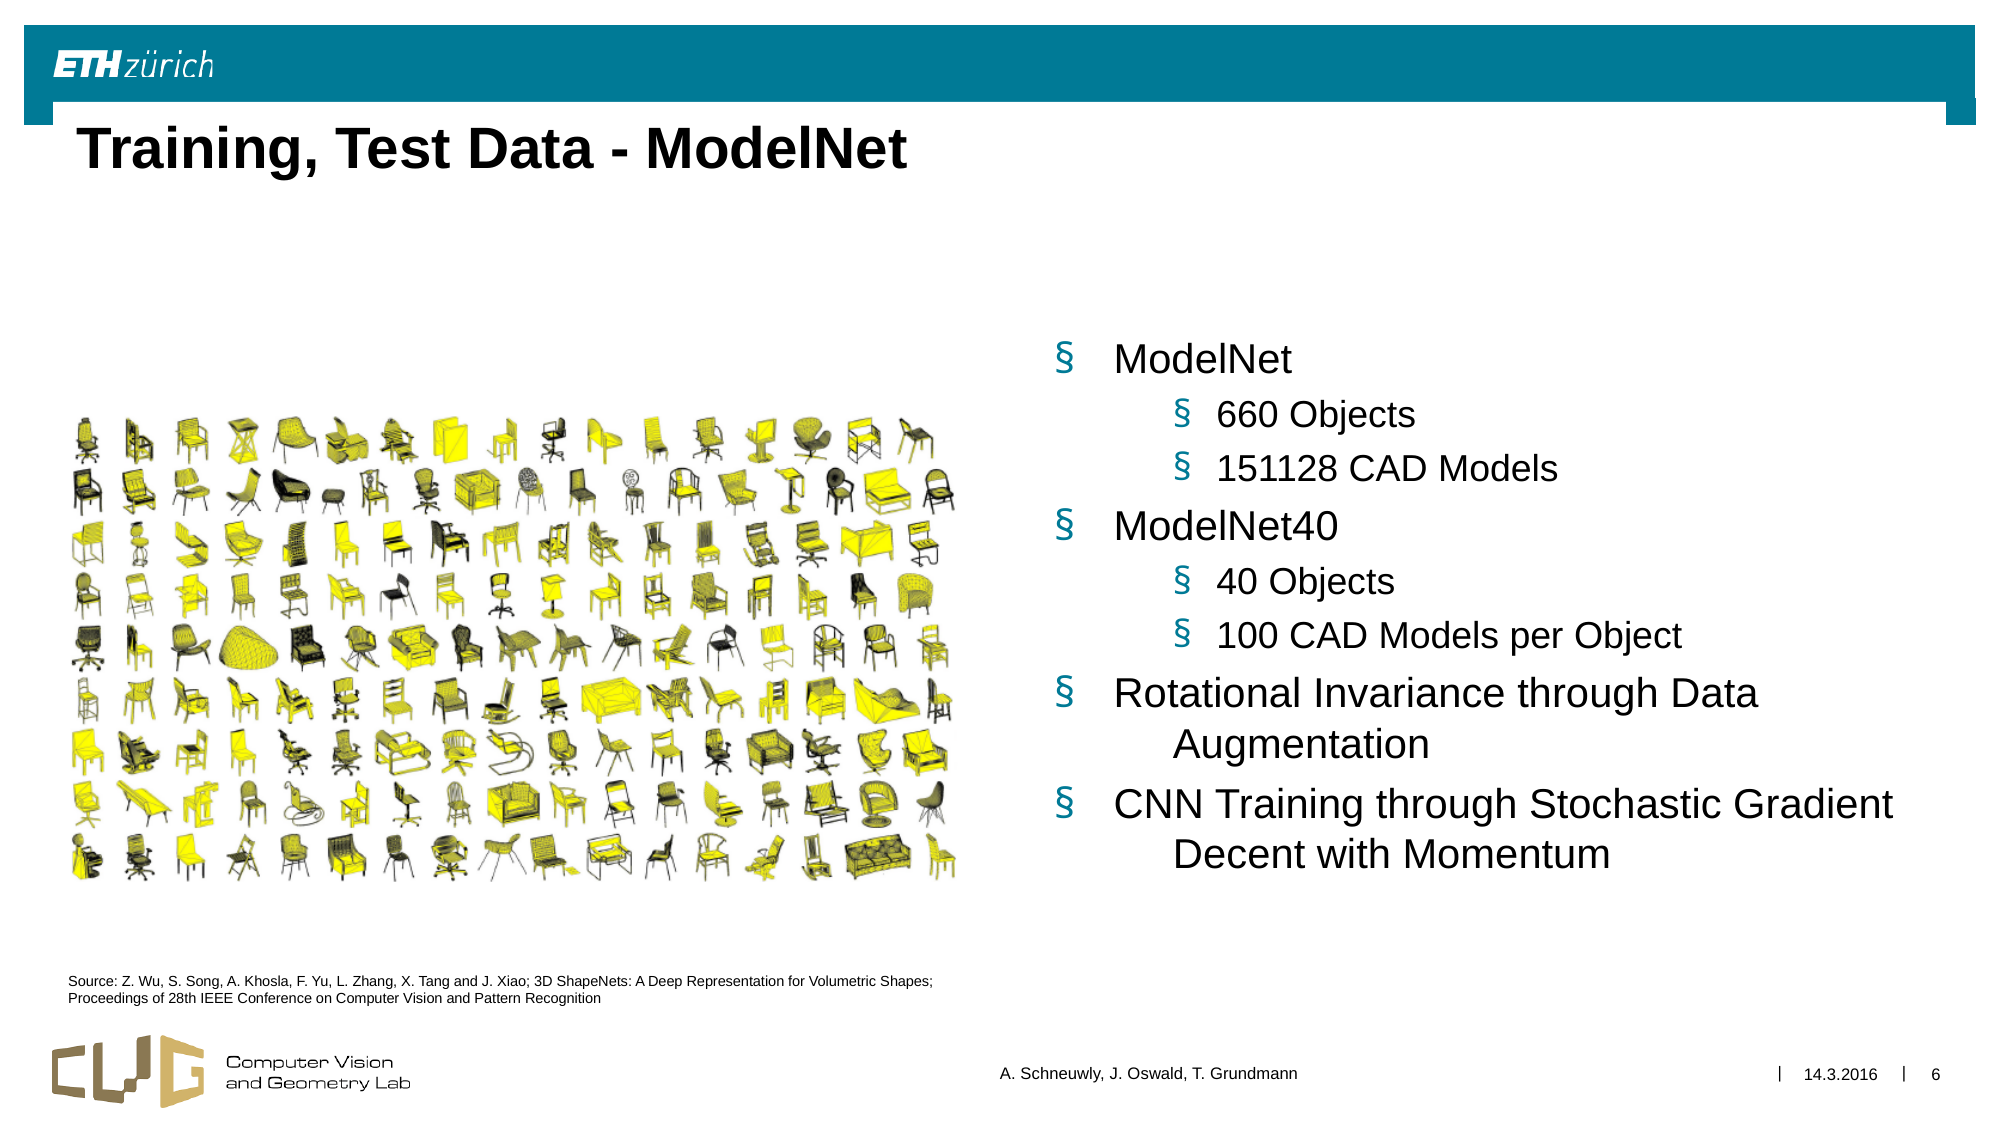

Training, Test Data - ModelNet
# ModelNet
660 Objects
151128 CAD Models
ModelNet40
40 Objects
100 CAD Models per Object
Rotational Invariance through Data Augmentation
CNN Training through Stochastic Gradient Decent with Momentum
Source: Z. Wu, S. Song, A. Khosla, F. Yu, L. Zhang, X. Tang and J. Xiao; 3D ShapeNets: A Deep Representation for Volumetric Shapes; Proceedings of 28th IEEE Conference on Computer Vision and Pattern Recognition
A. Schneuwly, J. Oswald, T. Grundmann
14.3.2016